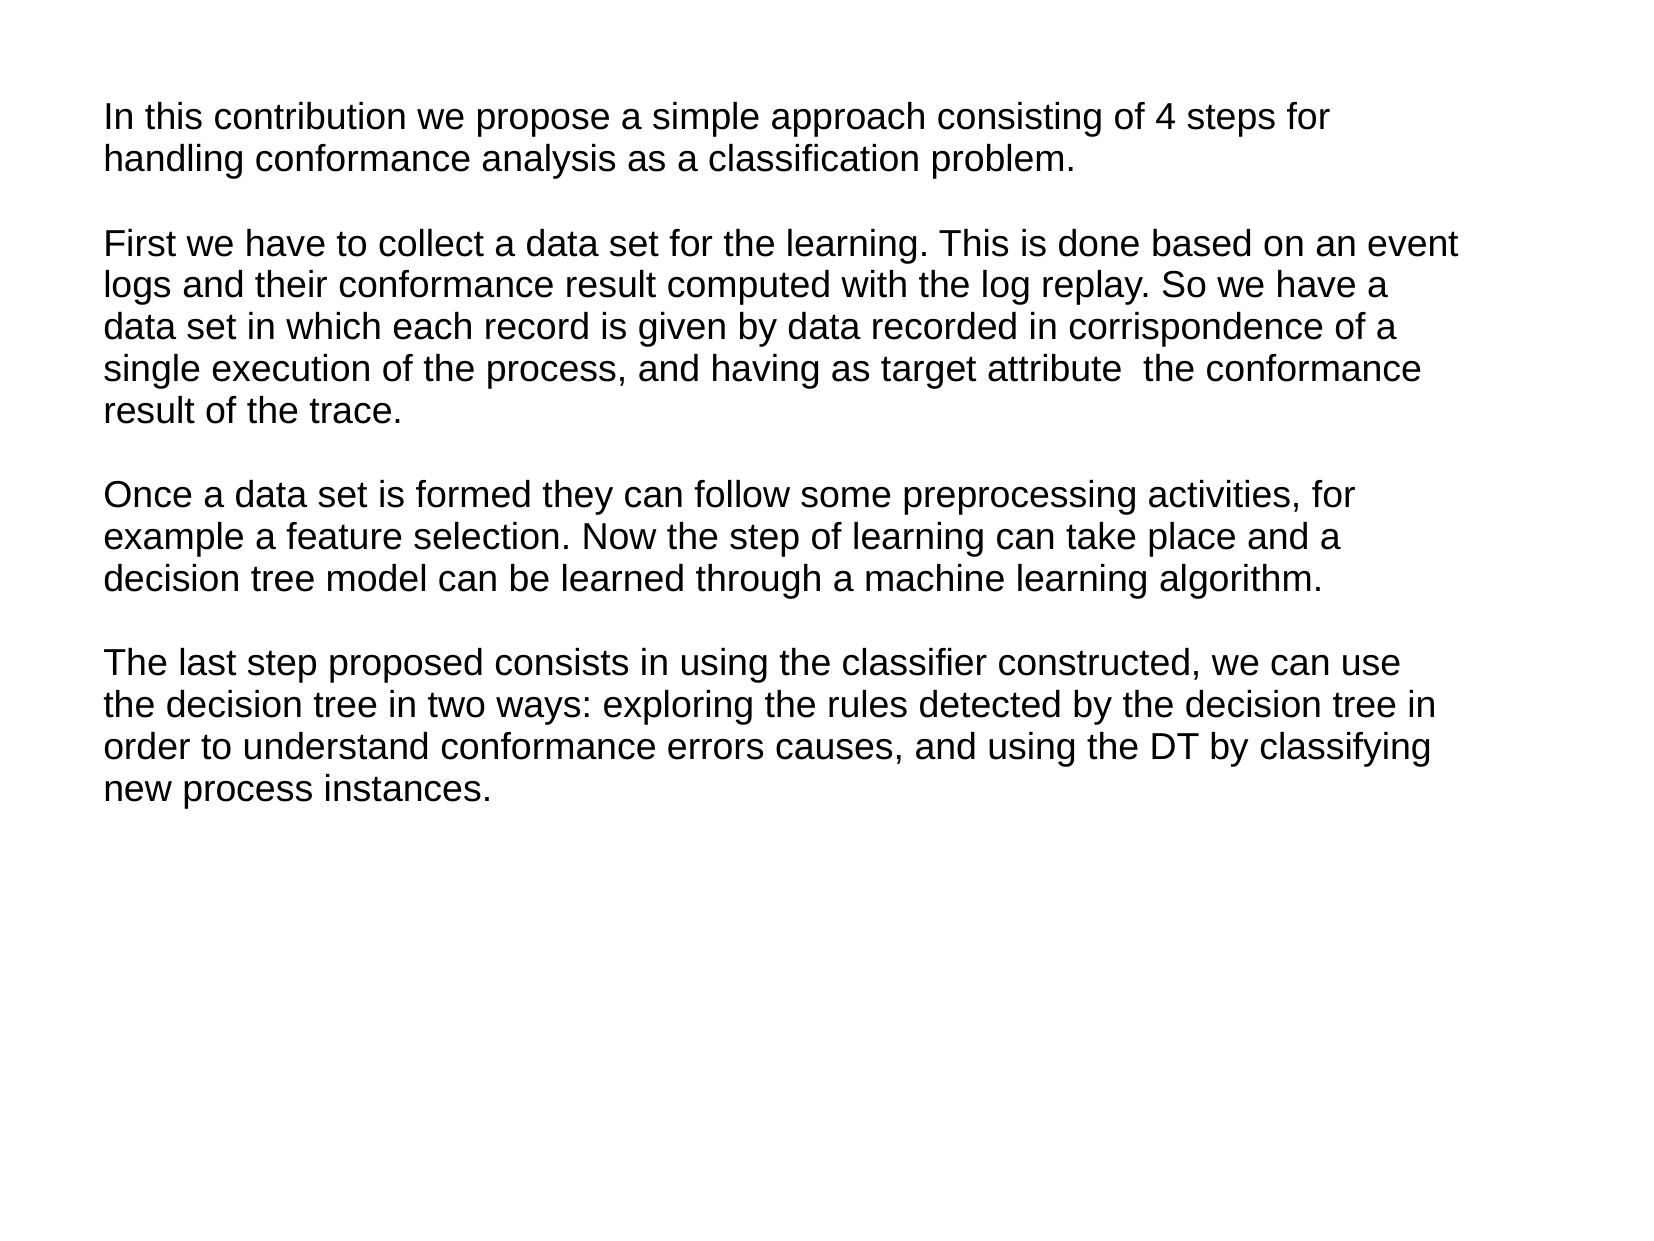

In this contribution we propose a simple approach consisting of 4 steps for handling conformance analysis as a classification problem.
First we have to collect a data set for the learning. This is done based on an event logs and their conformance result computed with the log replay. So we have a data set in which each record is given by data recorded in corrispondence of a single execution of the process, and having as target attribute the conformance result of the trace.
Once a data set is formed they can follow some preprocessing activities, for example a feature selection. Now the step of learning can take place and a decision tree model can be learned through a machine learning algorithm.
The last step proposed consists in using the classifier constructed, we can use the decision tree in two ways: exploring the rules detected by the decision tree in order to understand conformance errors causes, and using the DT by classifying new process instances.